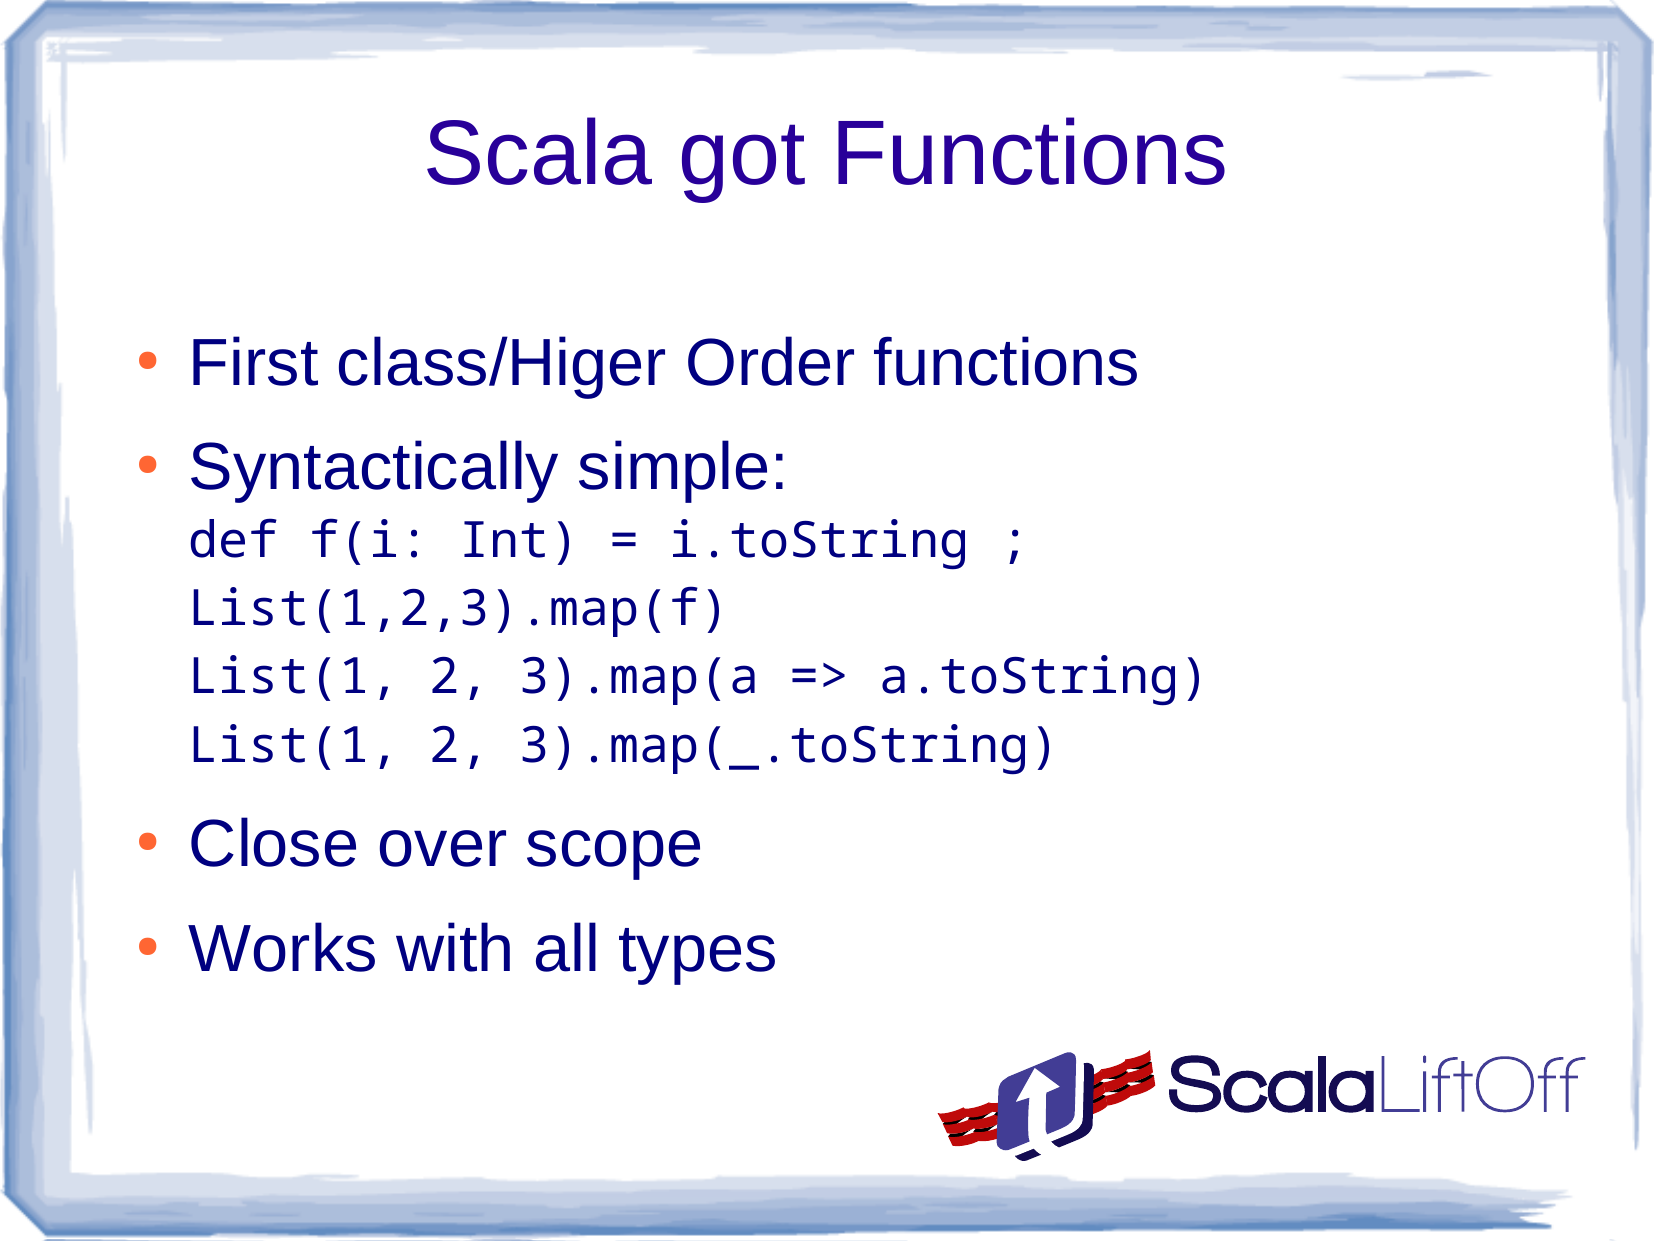

# Scala got Functions
First class/Higer Order functions
Syntactically simple:
def f(i: Int) = i.toString ; List(1,2,3).map(f)
List(1, 2, 3).map(a => a.toString)
List(1, 2, 3).map(_.toString)
Close over scope
Works with all types